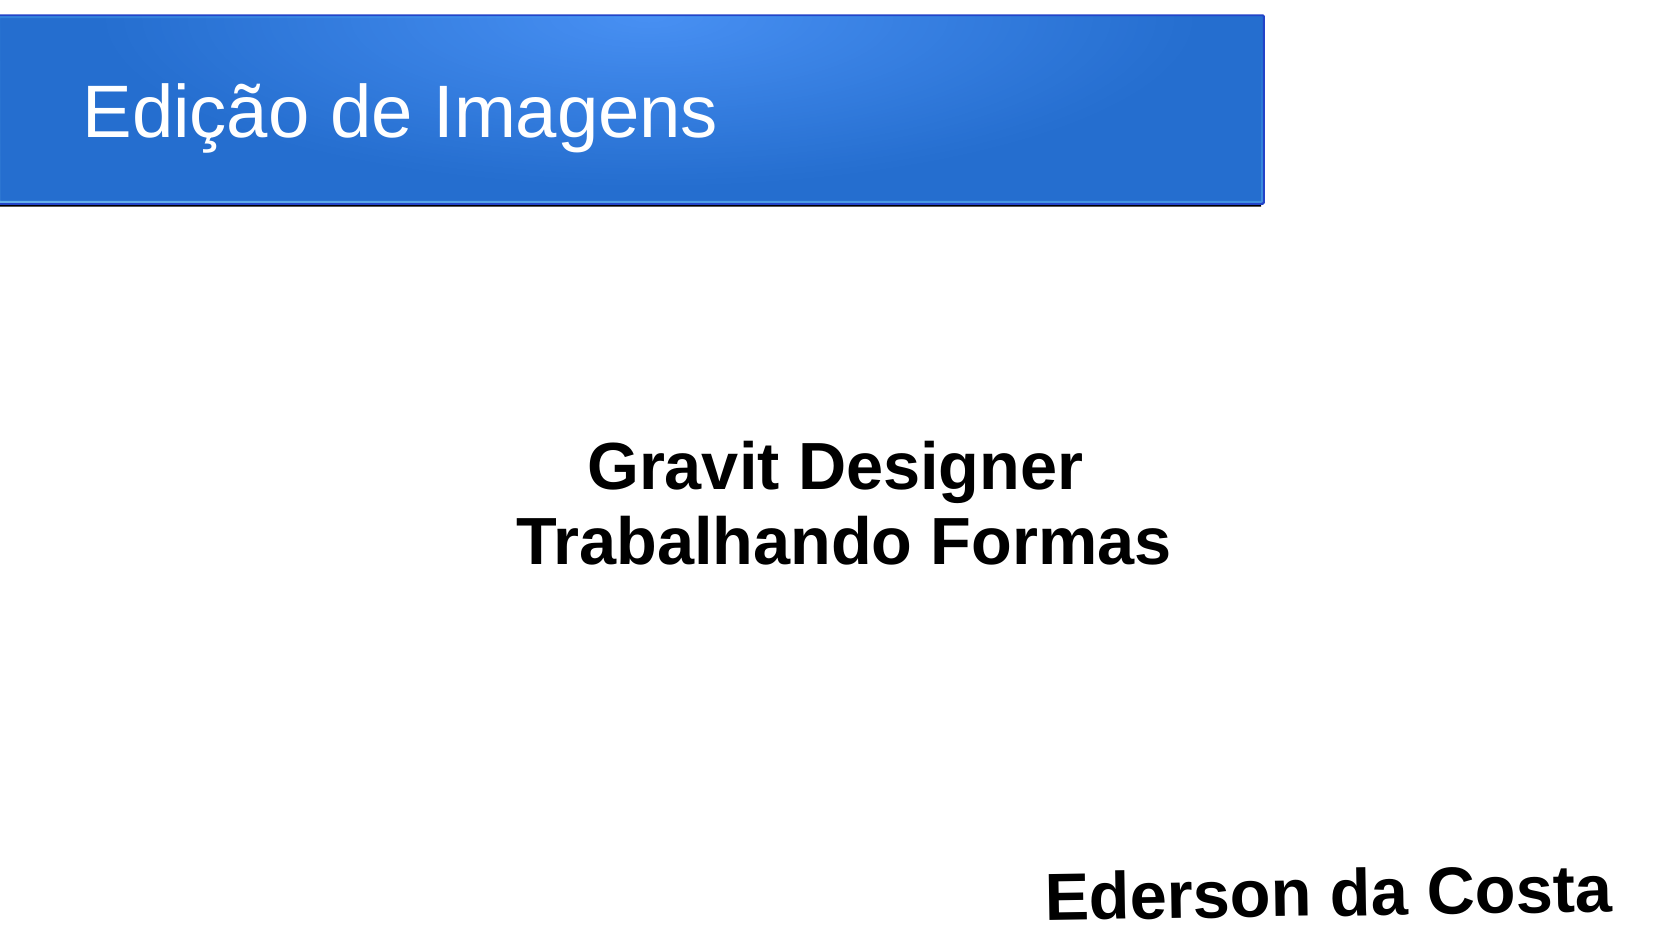

# Edição de Imagens
Gravit Designer
Trabalhando Formas
Ederson da Costa